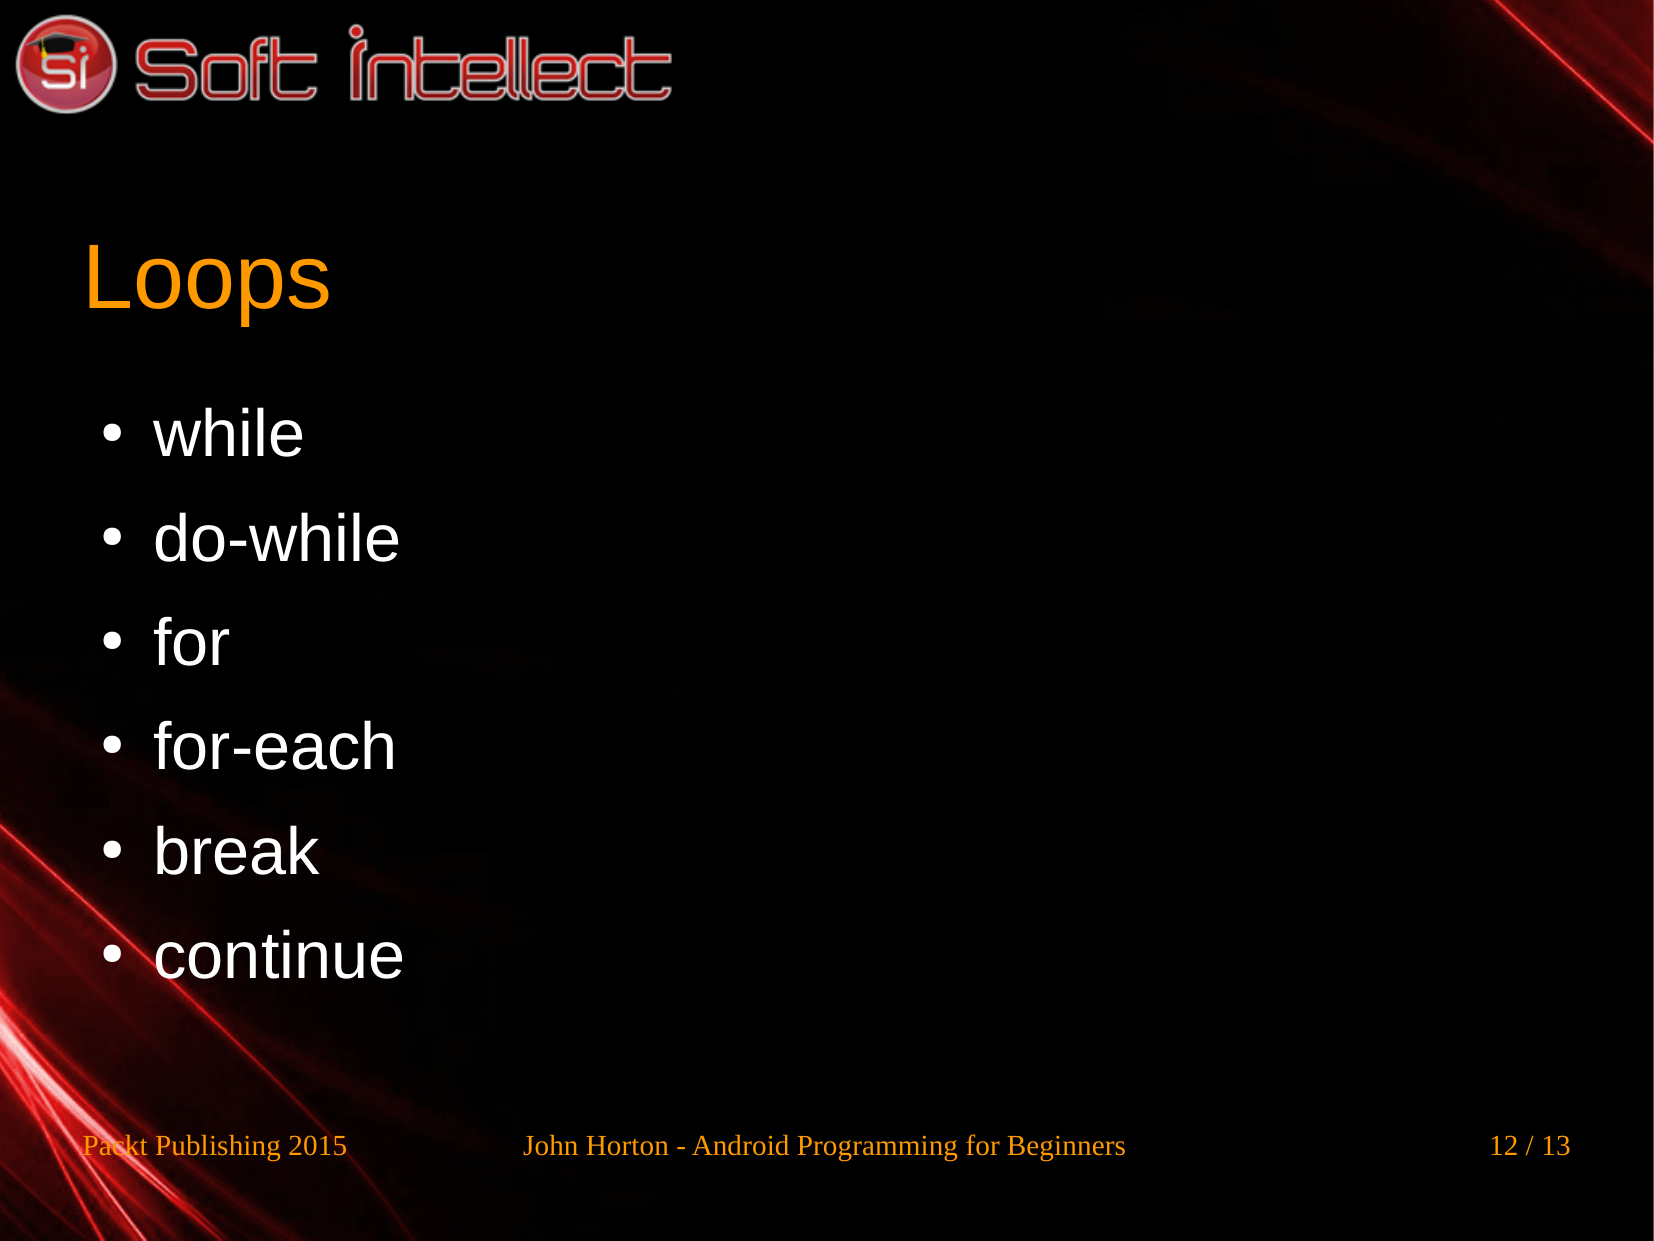

# Loops
while
do-while
for
for-each
break
continue
Packt Publishing 2015
John Horton - Android Programming for Beginners
12